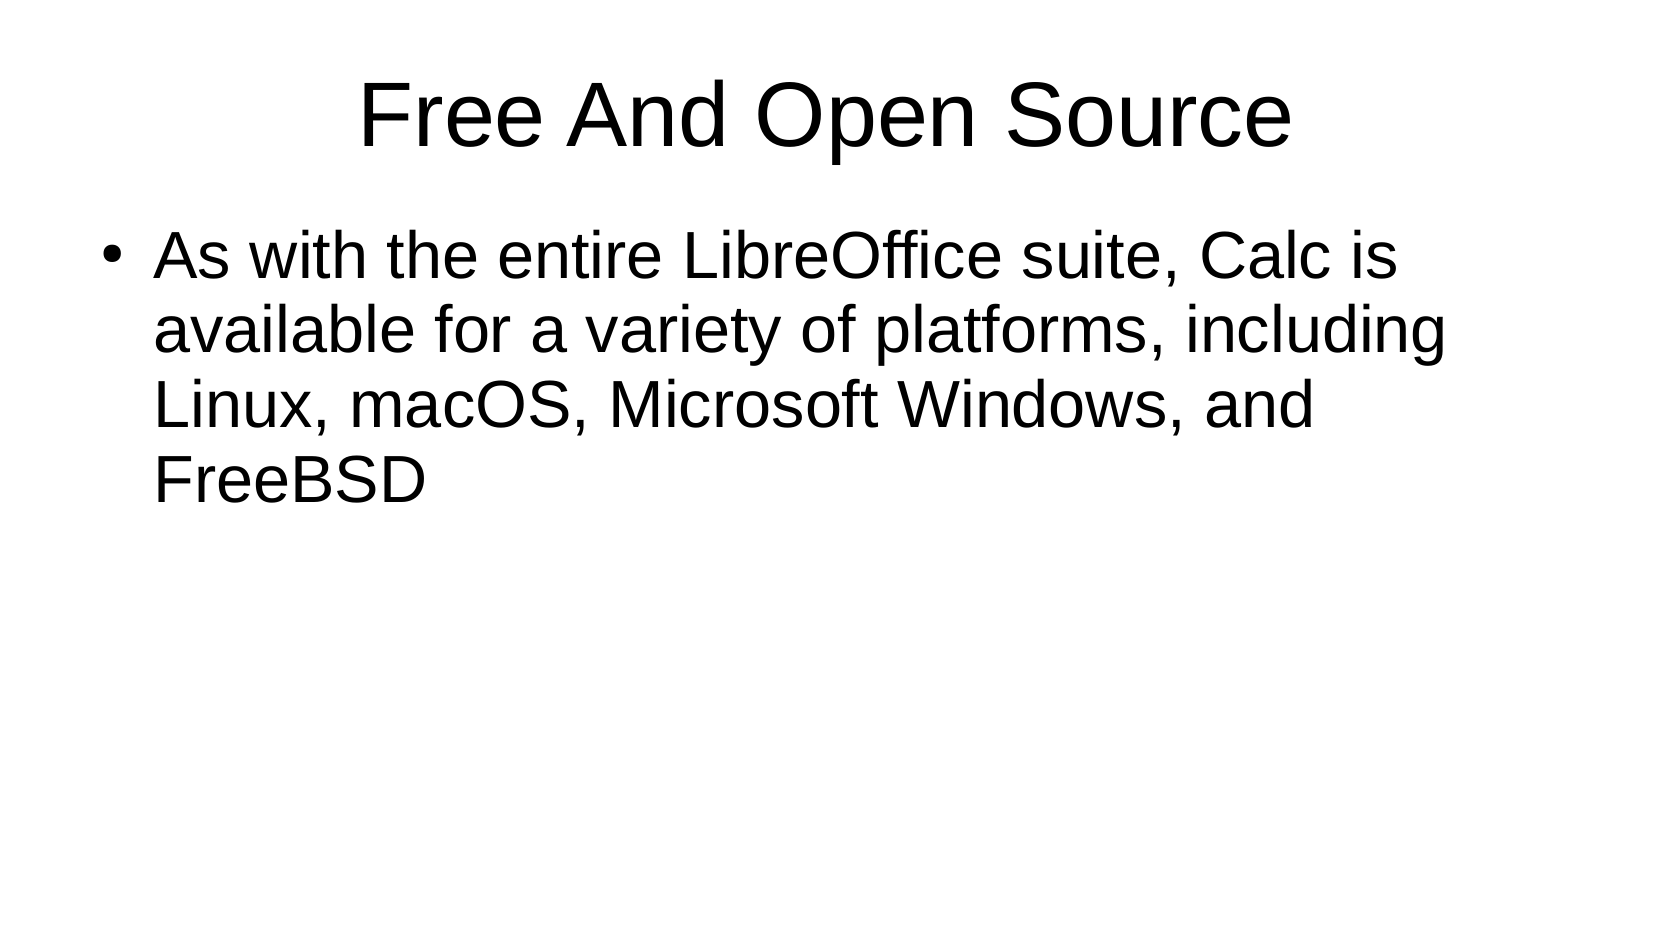

# Free And Open Source
As with the entire LibreOffice suite, Calc is available for a variety of platforms, including Linux, macOS, Microsoft Windows, and FreeBSD